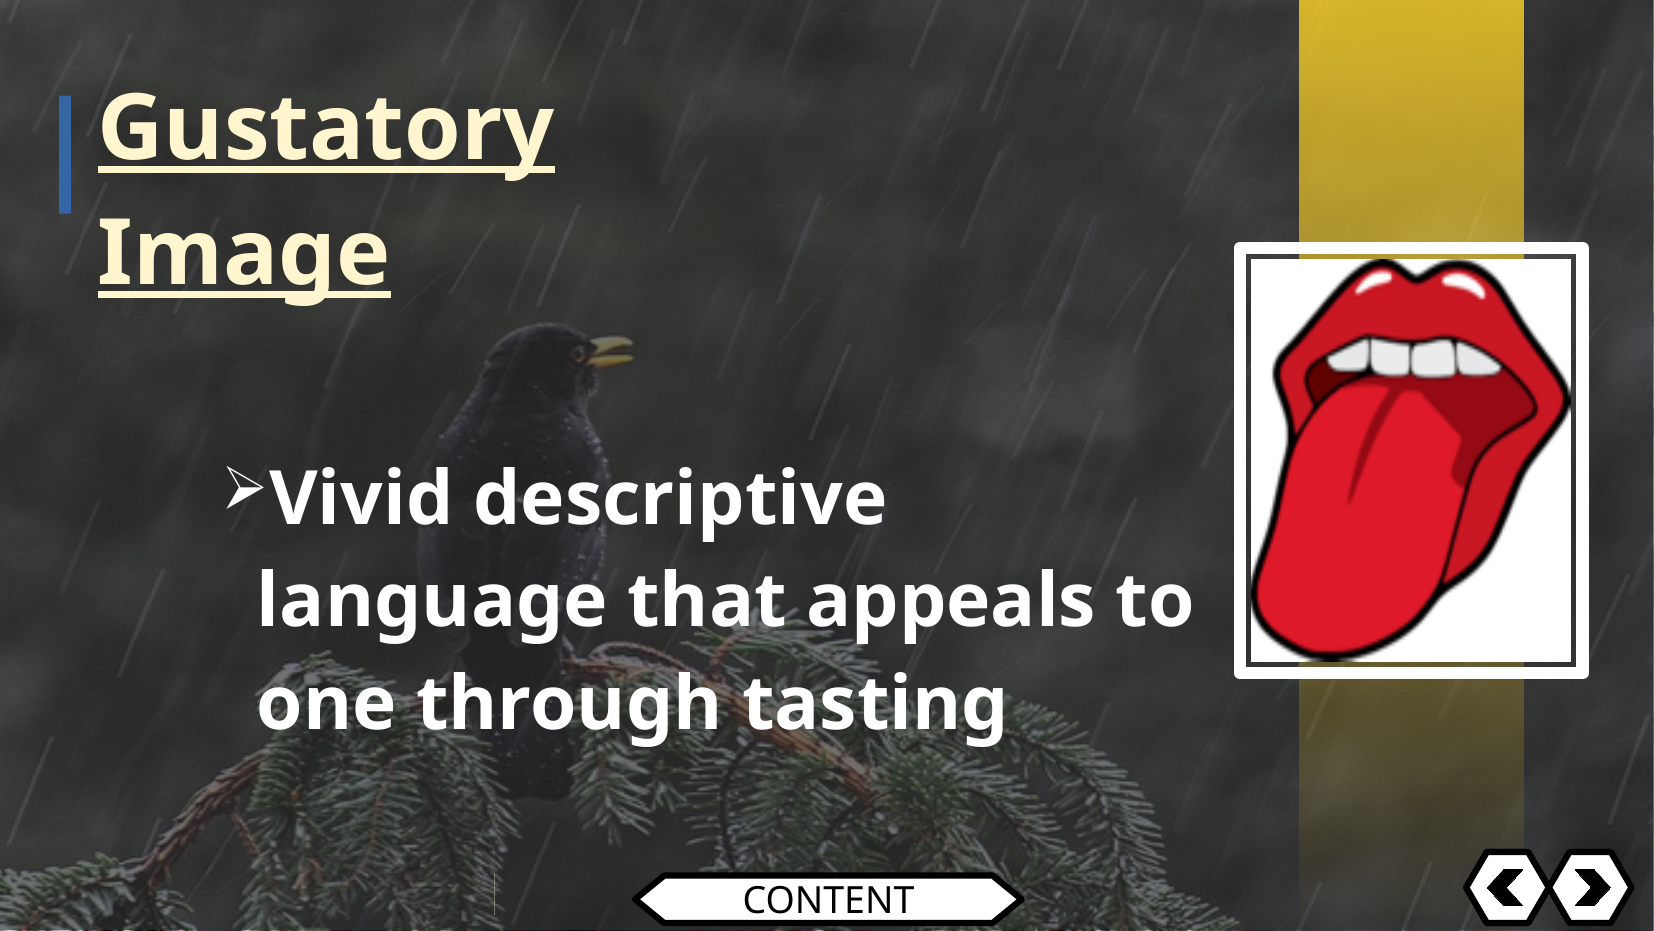

Gustatory Image
Vivid descriptive language that appeals to one through tasting
POETIC DEVICES
CONTENT